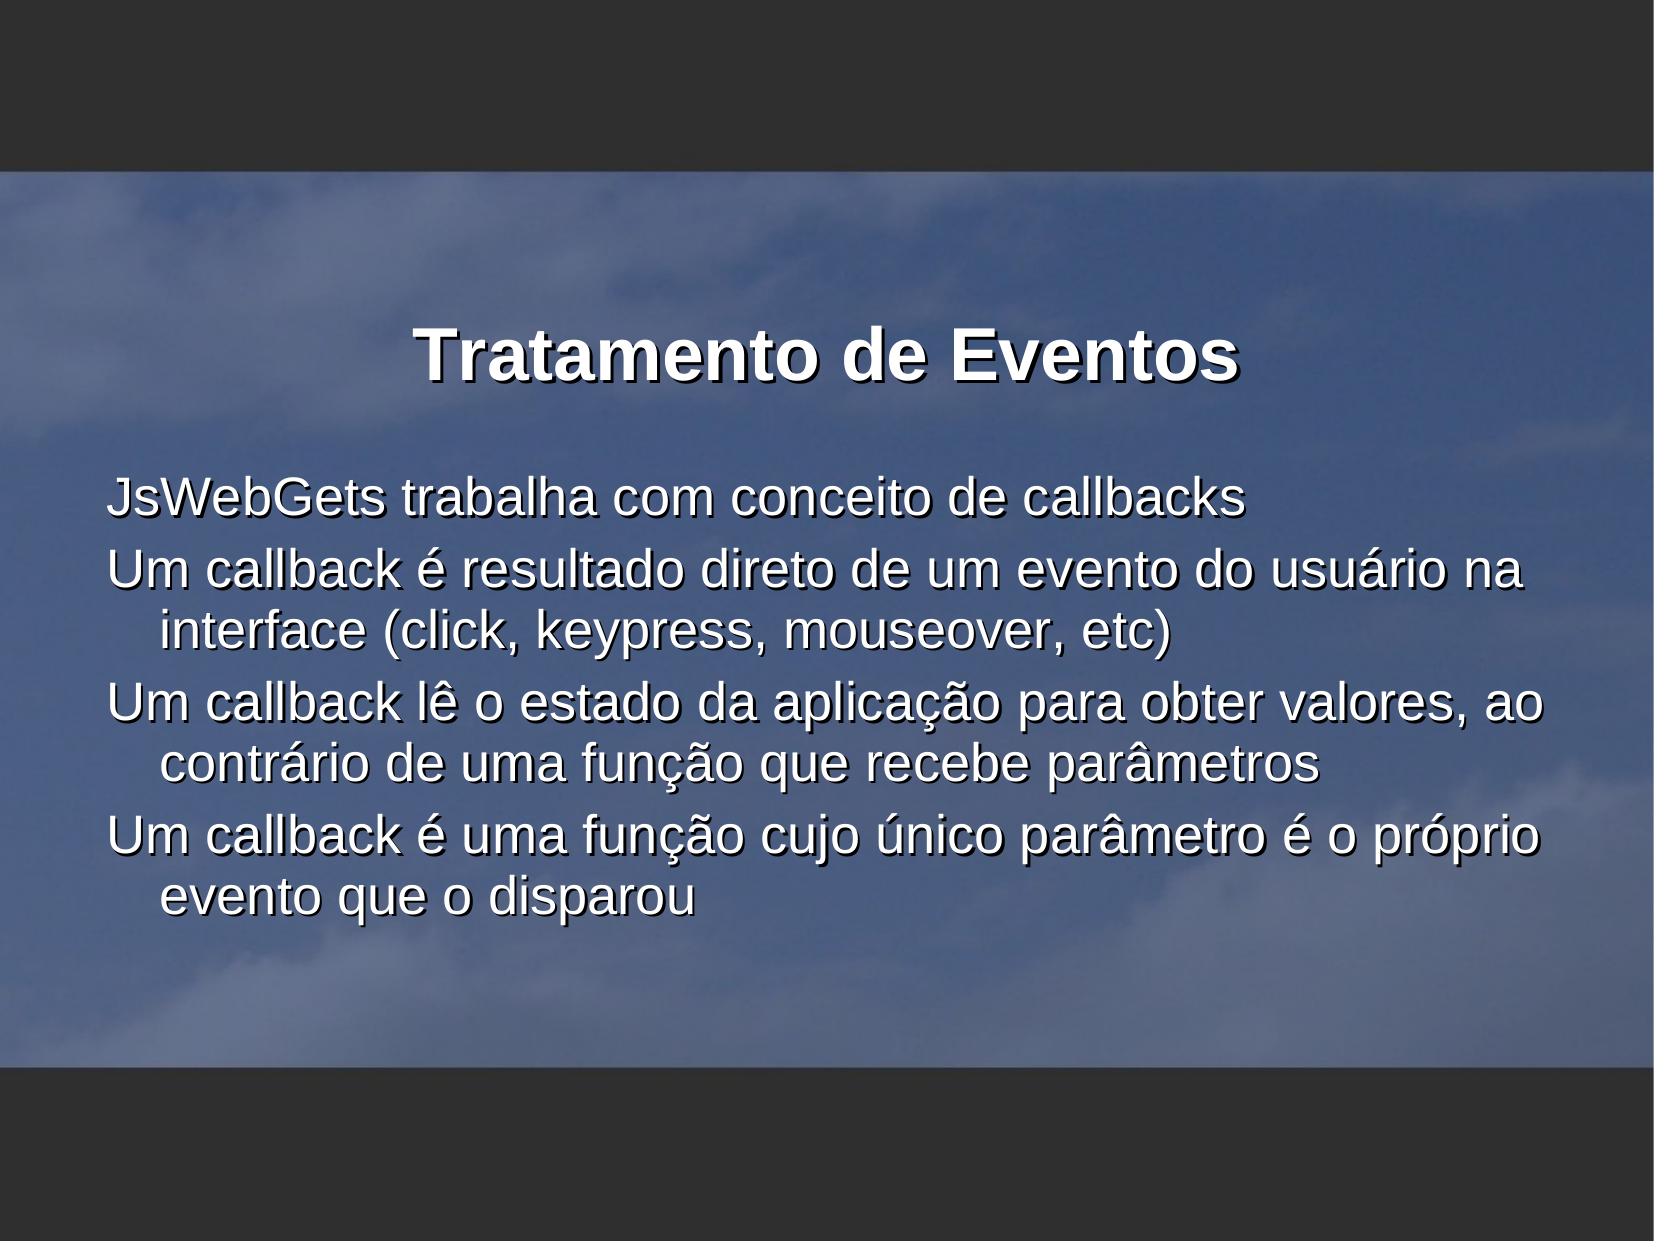

# Tratamento de Eventos
JsWebGets trabalha com conceito de callbacks
Um callback é resultado direto de um evento do usuário na interface (click, keypress, mouseover, etc)
Um callback lê o estado da aplicação para obter valores, ao contrário de uma função que recebe parâmetros
Um callback é uma função cujo único parâmetro é o próprio evento que o disparou